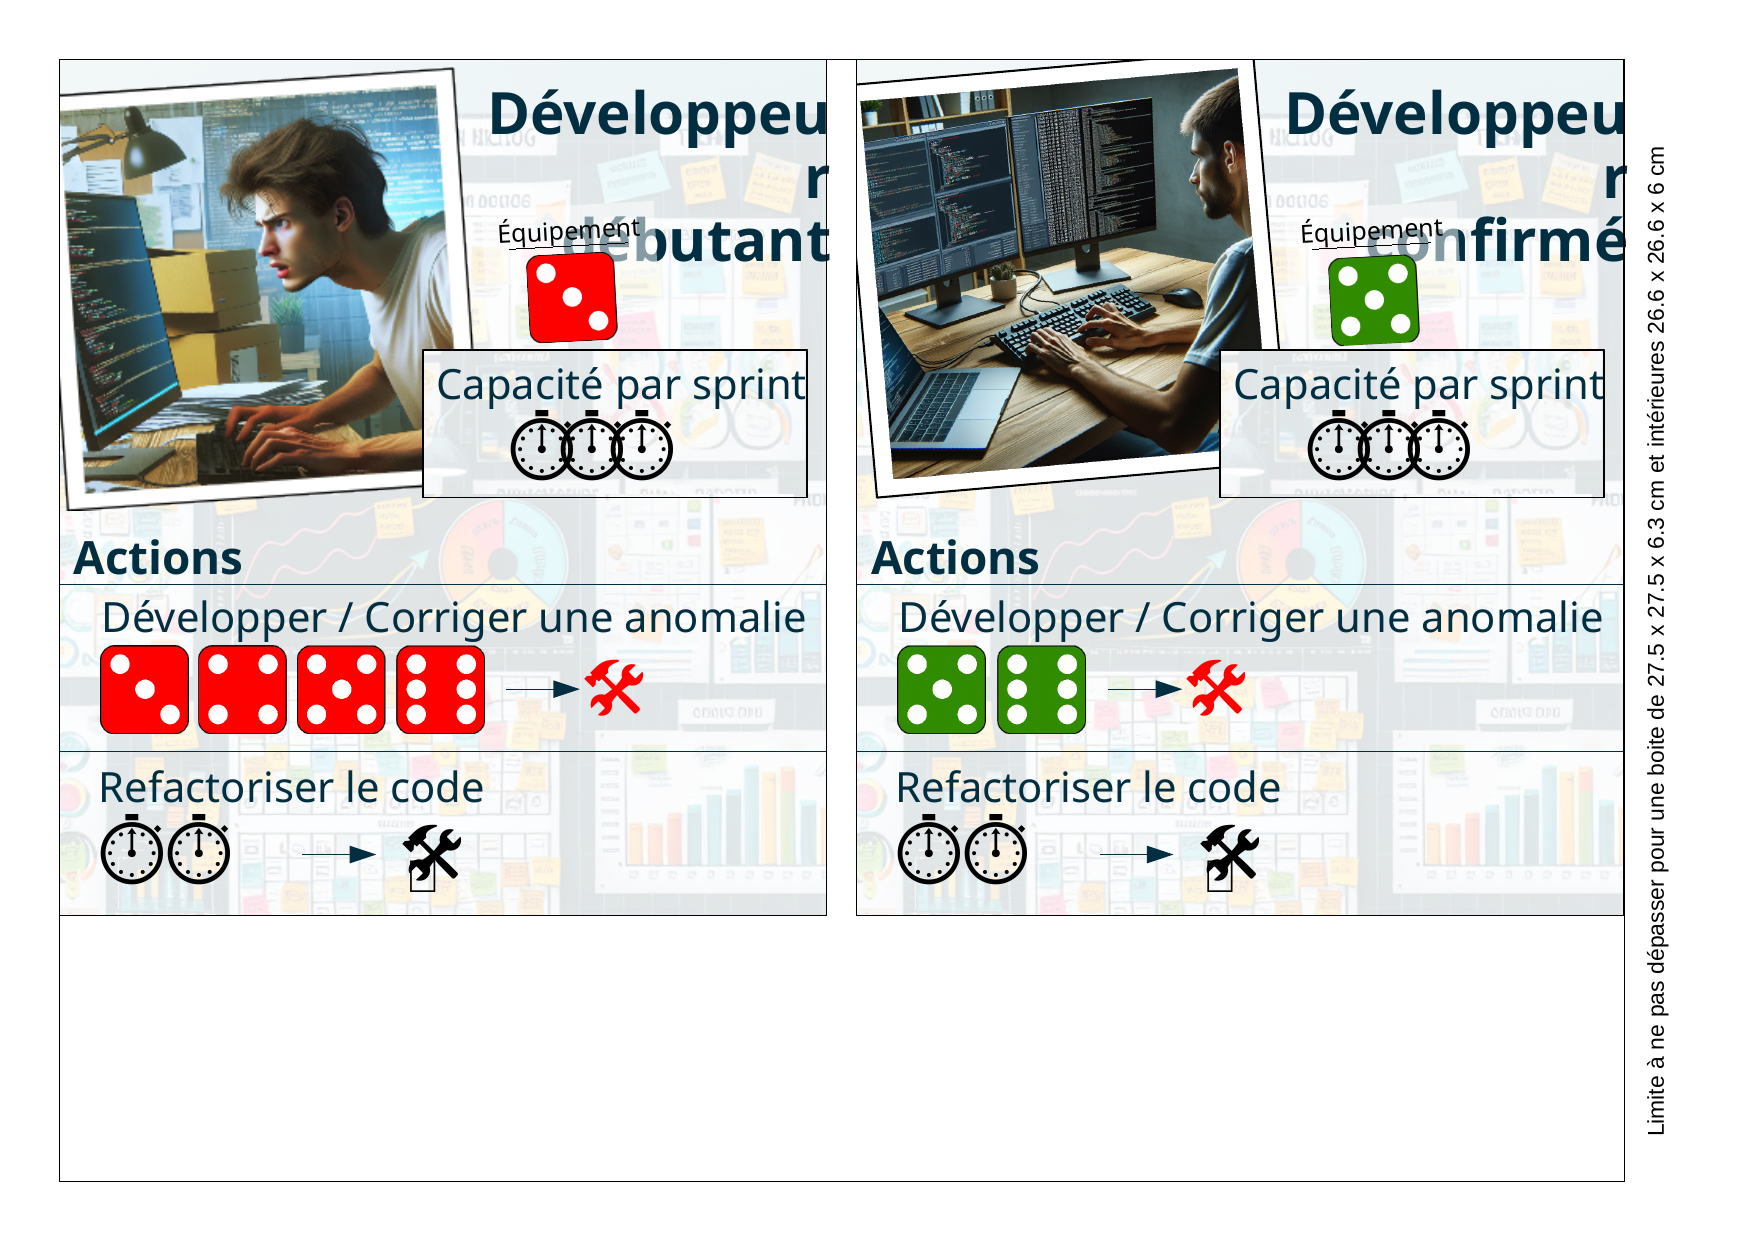

Développeur
débutant
Développeur
confirmé
Équipement
Équipement
Capacité par sprint
⏱️⏱️⏱️
Capacité par sprint
⏱️⏱️⏱️
Actions
Actions
Développer / Corriger une anomalie
Développer / Corriger une anomalie
Limite à ne pas dépasser pour une boite de 27.5 x 27.5 x 6.3 cm et intérieures 26.6 x 26.6 x 6 cm
🛠️
🛠️
Refactoriser le code
Refactoriser le code
⏱️⏱️
⏱️⏱️
🛠️
🛠️
❌
❌